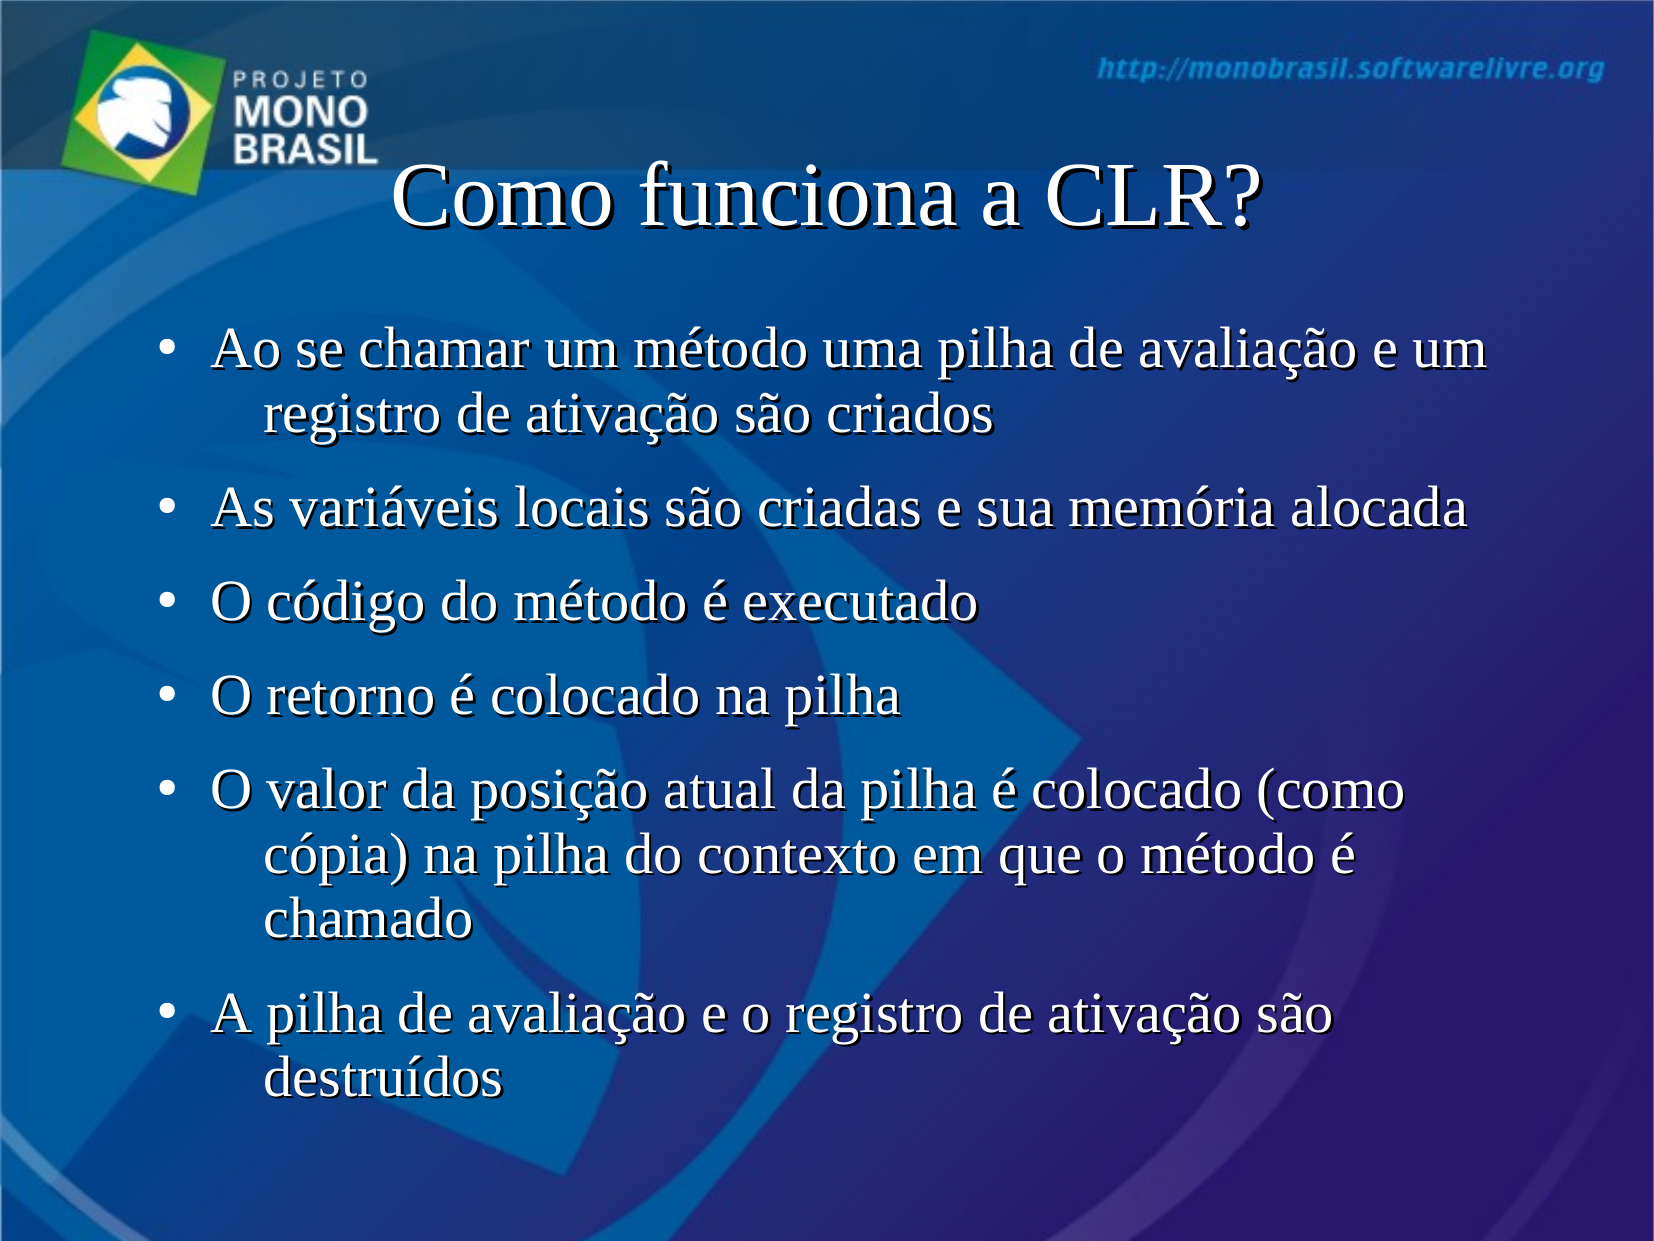

# Como funciona a CLR?
Ao se chamar um método uma pilha de avaliação e um registro de ativação são criados
As variáveis locais são criadas e sua memória alocada
O código do método é executado
O retorno é colocado na pilha
O valor da posição atual da pilha é colocado (como cópia) na pilha do contexto em que o método é chamado
A pilha de avaliação e o registro de ativação são destruídos